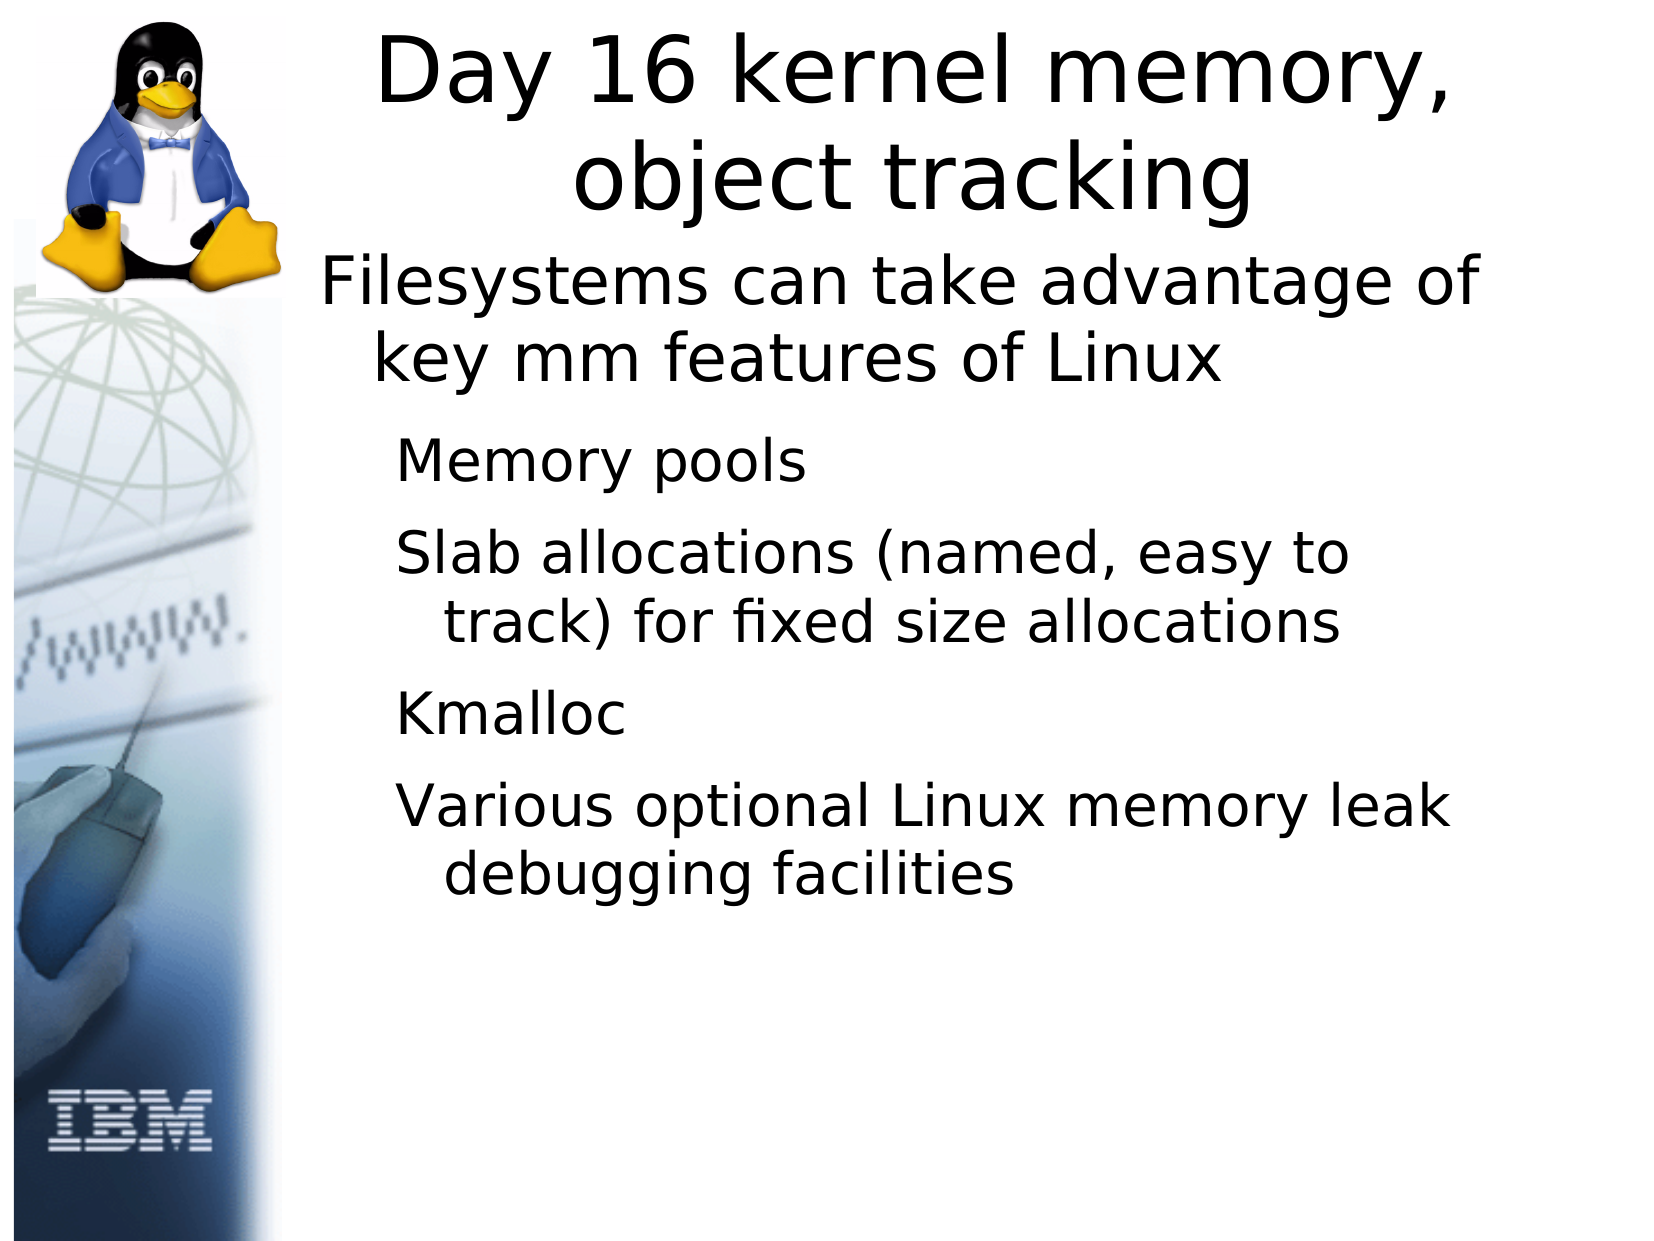

# Day 16 kernel memory, object tracking
Filesystems can take advantage of key mm features of Linux
Memory pools
Slab allocations (named, easy to track) for fixed size allocations
Kmalloc
Various optional Linux memory leak debugging facilities